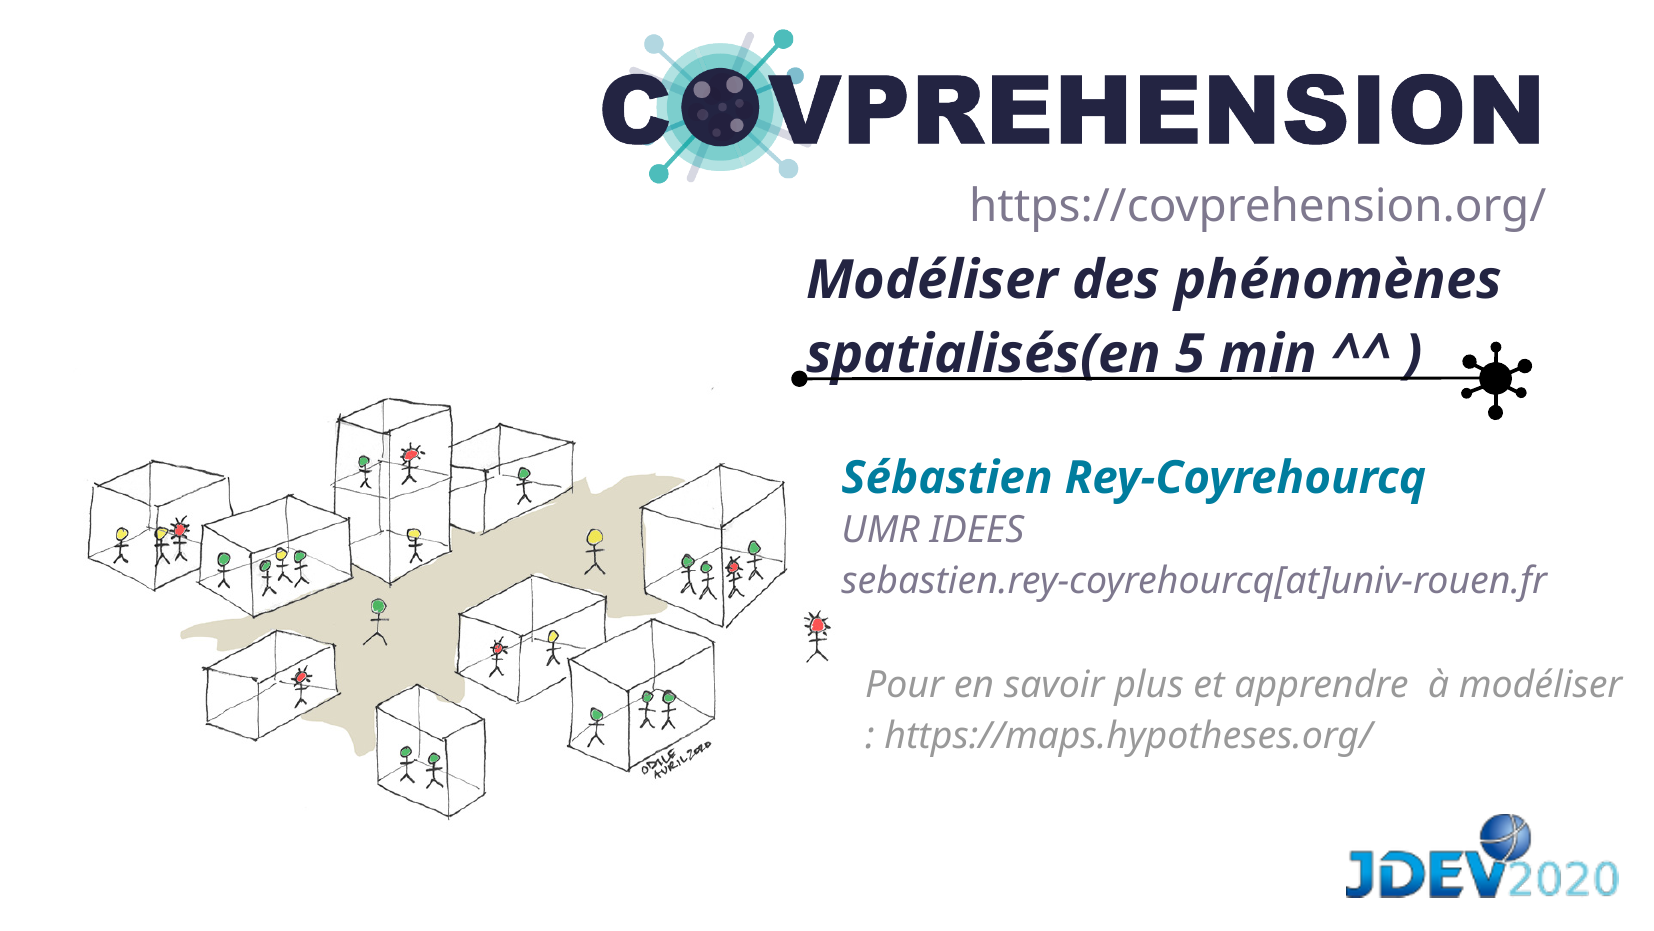

https://covprehension.org/
Modéliser des phénomènes spatialisés(en 5 min ^^ )
Sébastien Rey-Coyrehourcq
UMR IDEES
sebastien.rey-coyrehourcq[at]univ-rouen.fr
Pour en savoir plus et apprendre à modéliser : https://maps.hypotheses.org/